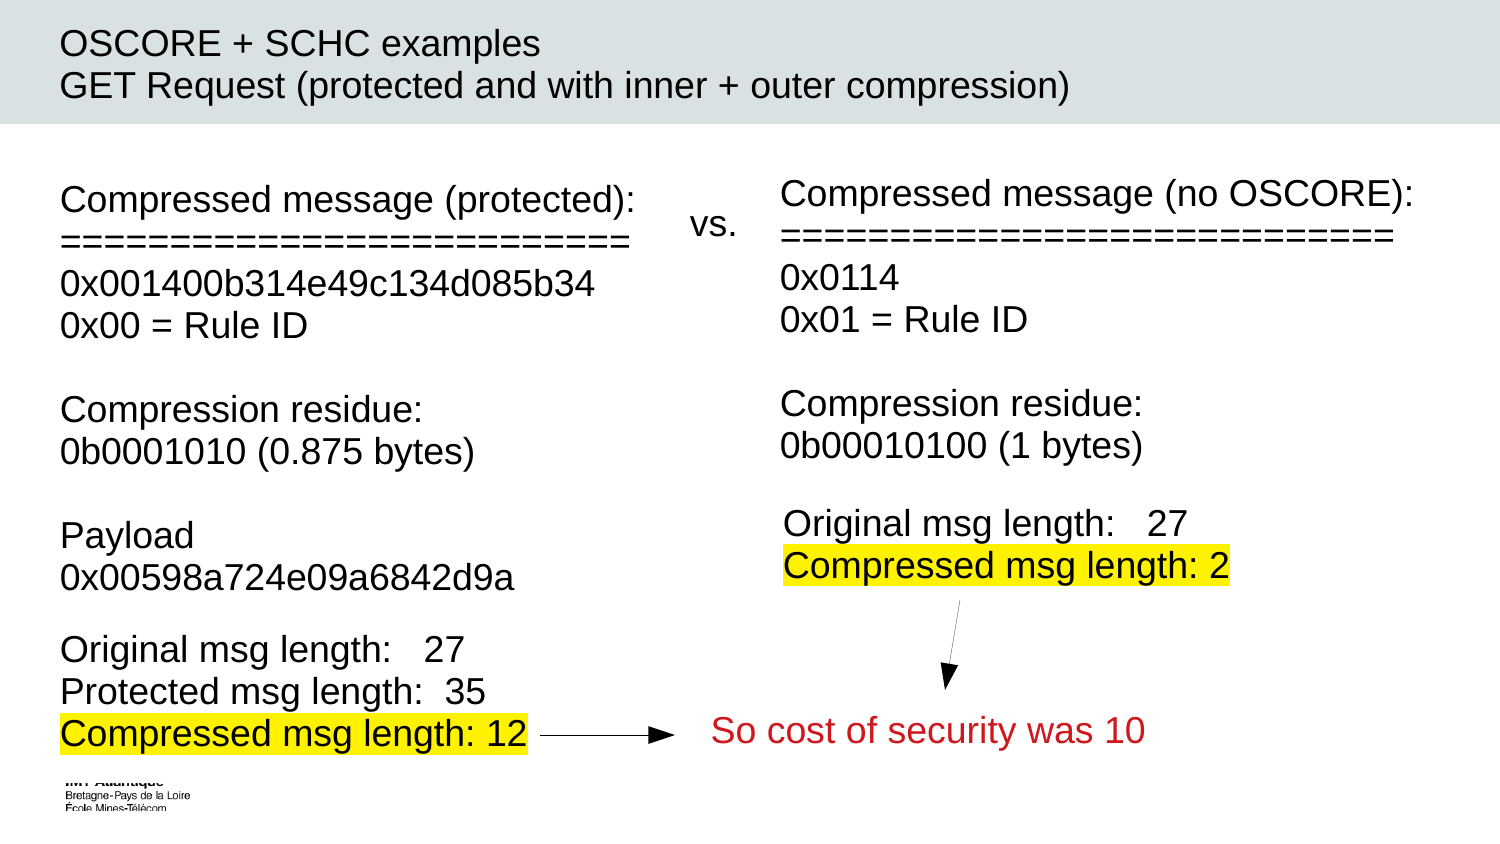

OSCORE + SCHC examples
GET Request (protected and with inner + outer compression)
Compressed message (no OSCORE):
============================
0x0114
0x01 = Rule ID
Compression residue:
0b00010100 (1 bytes)
Compressed message (protected):
==========================
0x001400b314e49c134d085b34
0x00 = Rule ID
Compression residue:
0b0001010 (0.875 bytes)
Payload
0x00598a724e09a6842d9a
vs.
Original msg length: 27
Compressed msg length: 2
Original msg length: 27
Protected msg length: 35
Compressed msg length: 12
So cost of security was 10